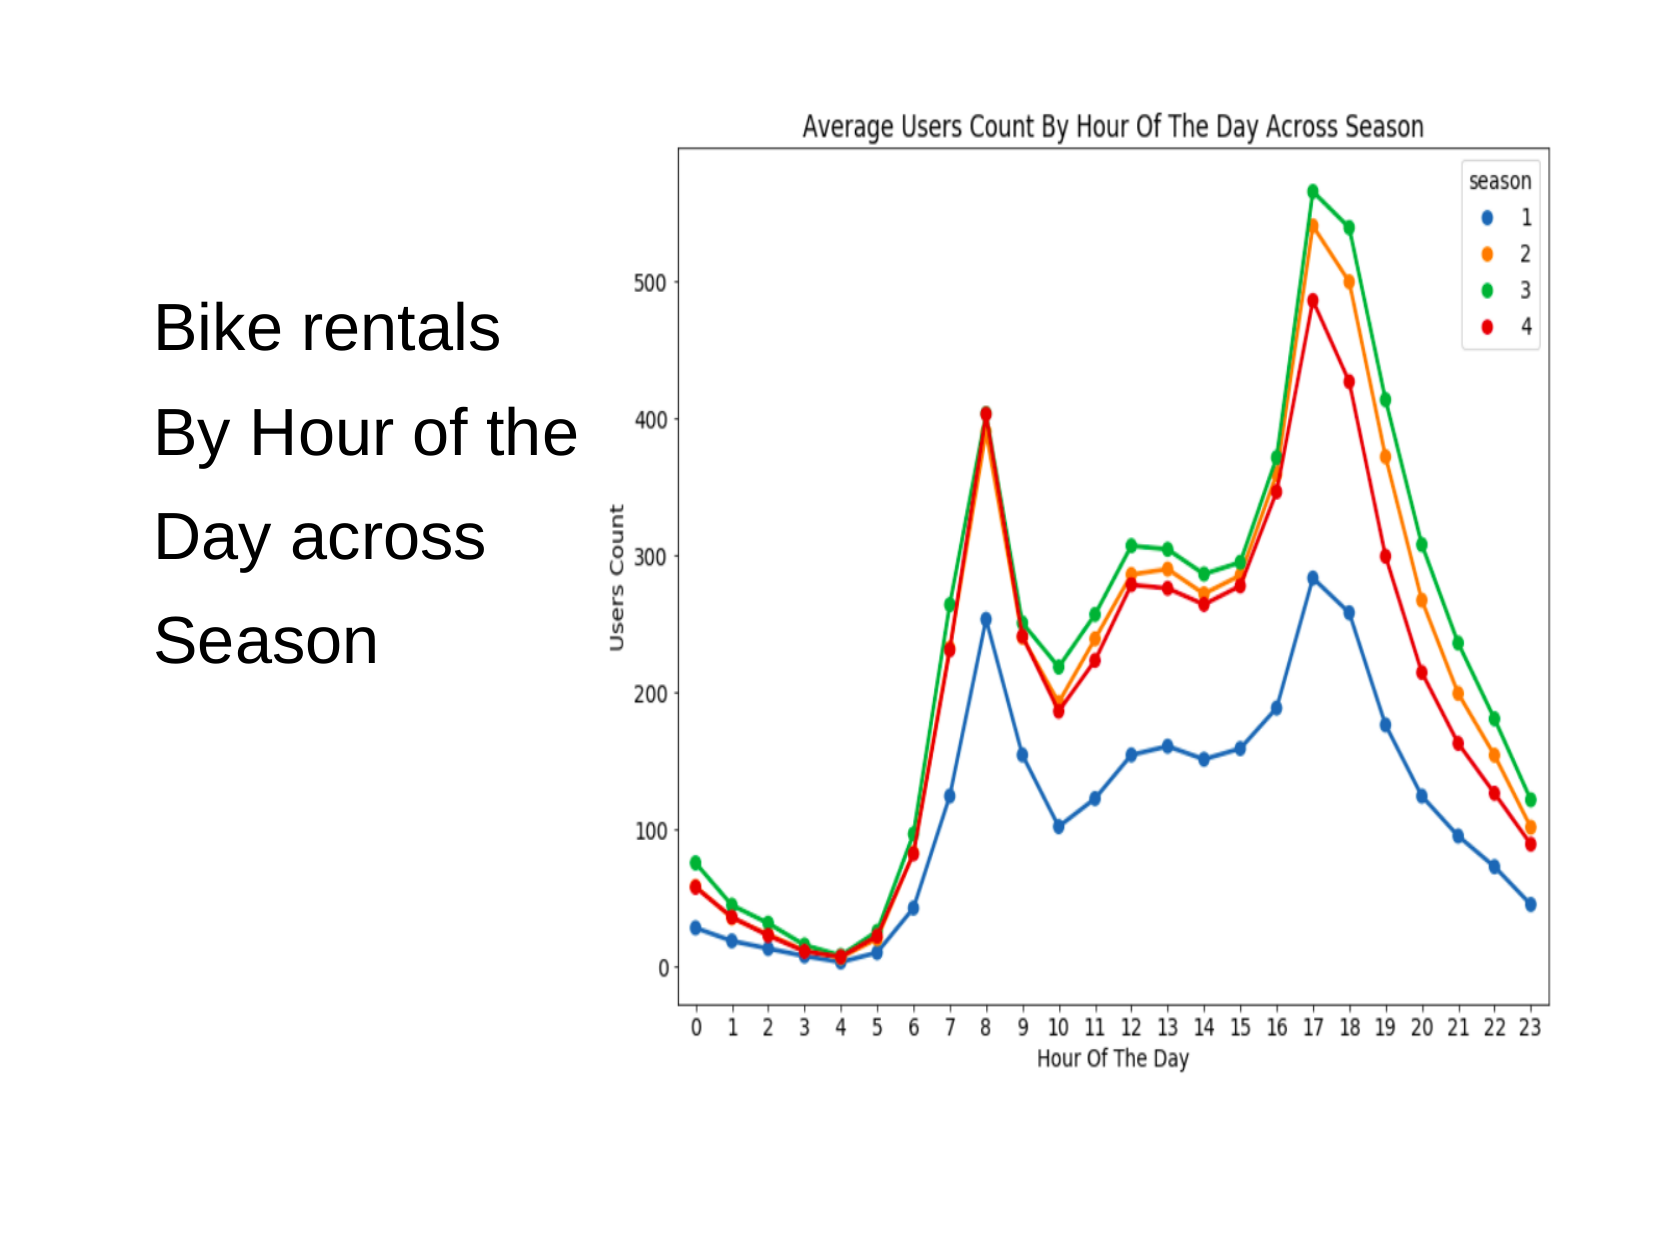

#
Bike rentals
By Hour of the
Day across
Season